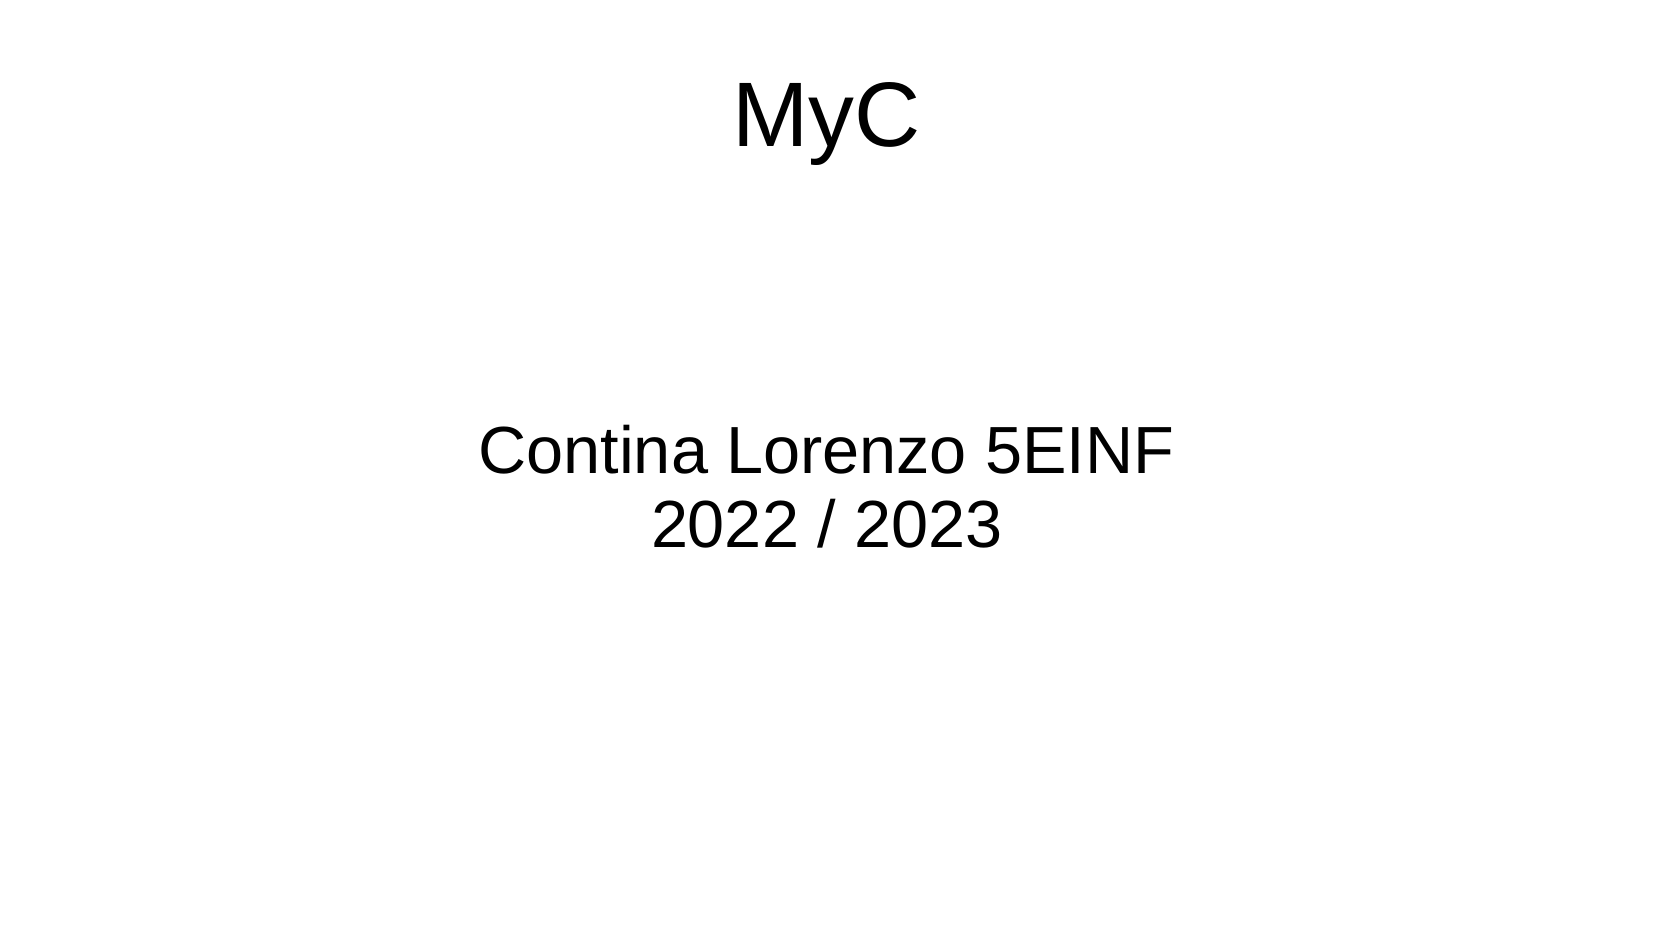

# MyC
Contina Lorenzo 5EINF
2022 / 2023